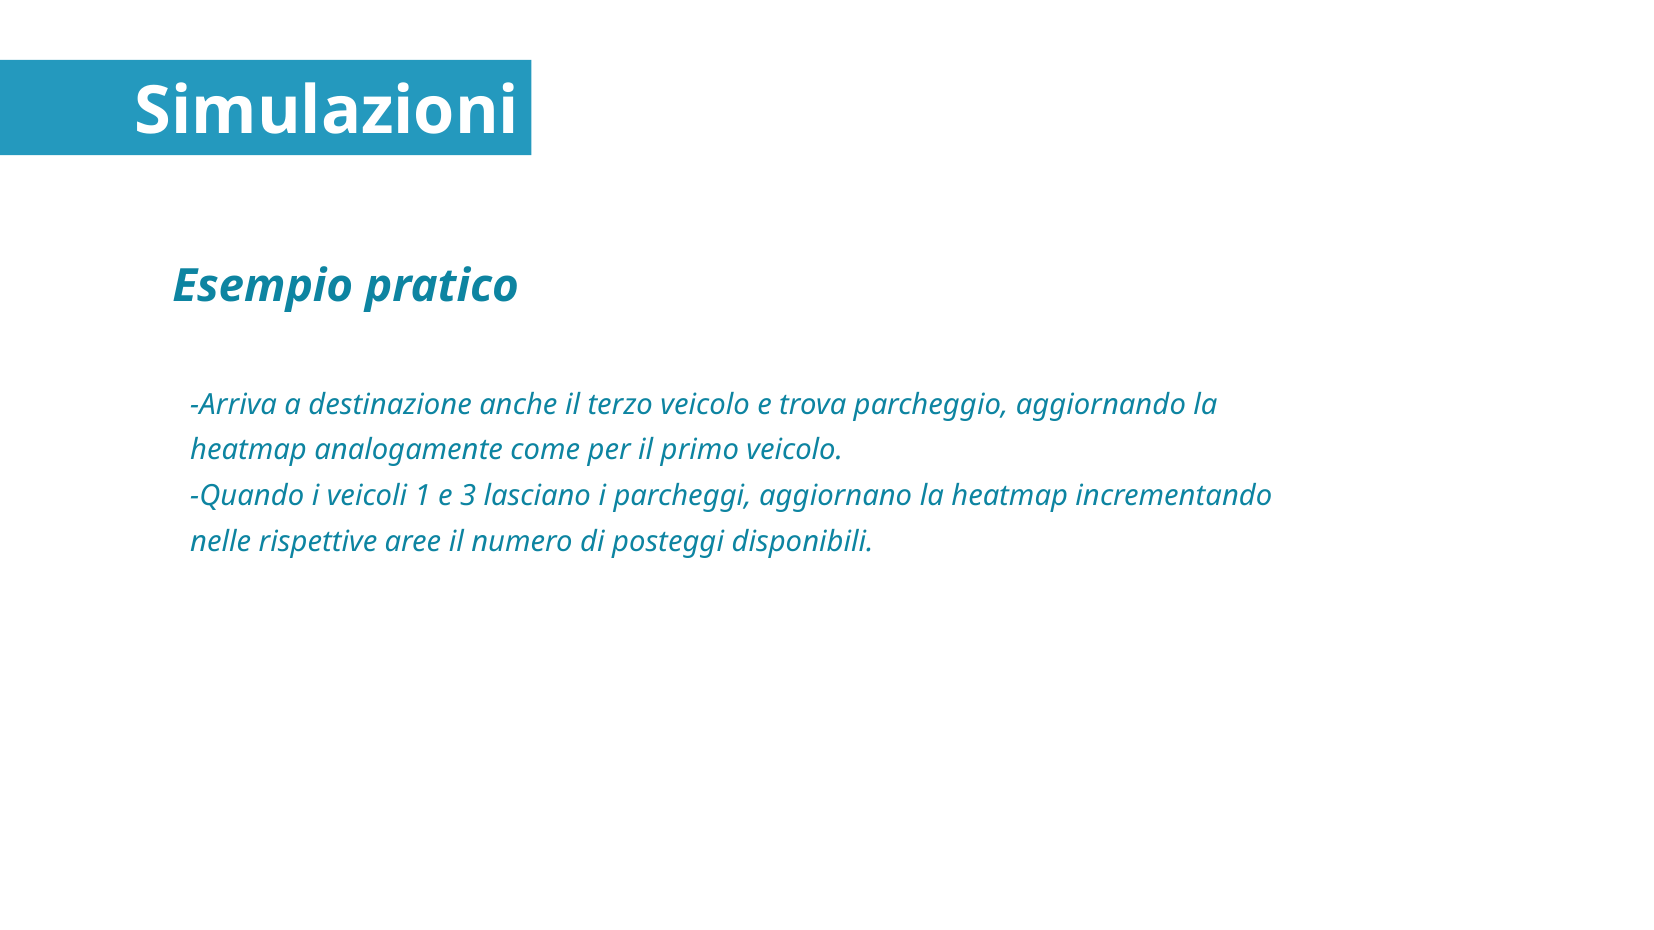

# Simulazioni
Esempio pratico
-Arriva a destinazione anche il terzo veicolo e trova parcheggio, aggiornando la
heatmap analogamente come per il primo veicolo.
-Quando i veicoli 1 e 3 lasciano i parcheggi, aggiornano la heatmap incrementando
nelle rispettive aree il numero di posteggi disponibili.